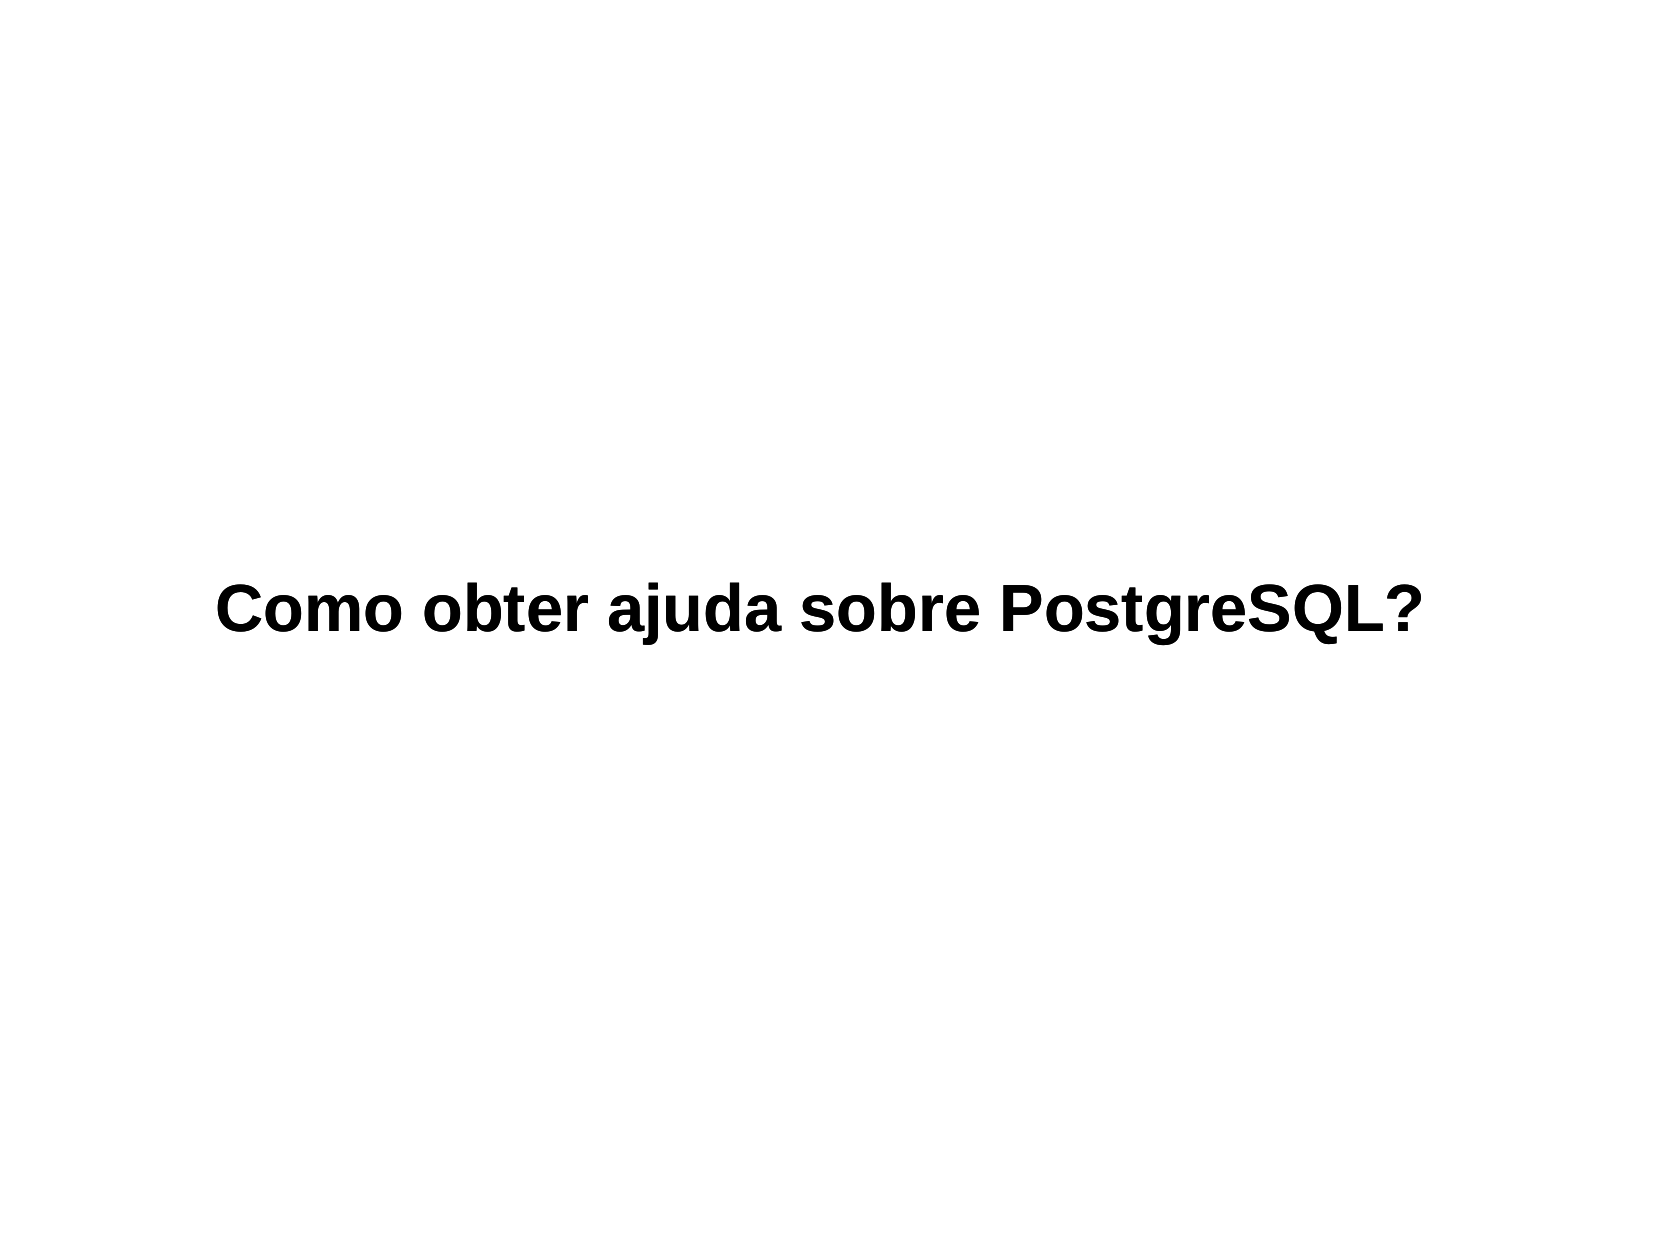

# Como obter ajuda sobre PostgreSQL?
Como obter ajuda sobre PostgreSQL?